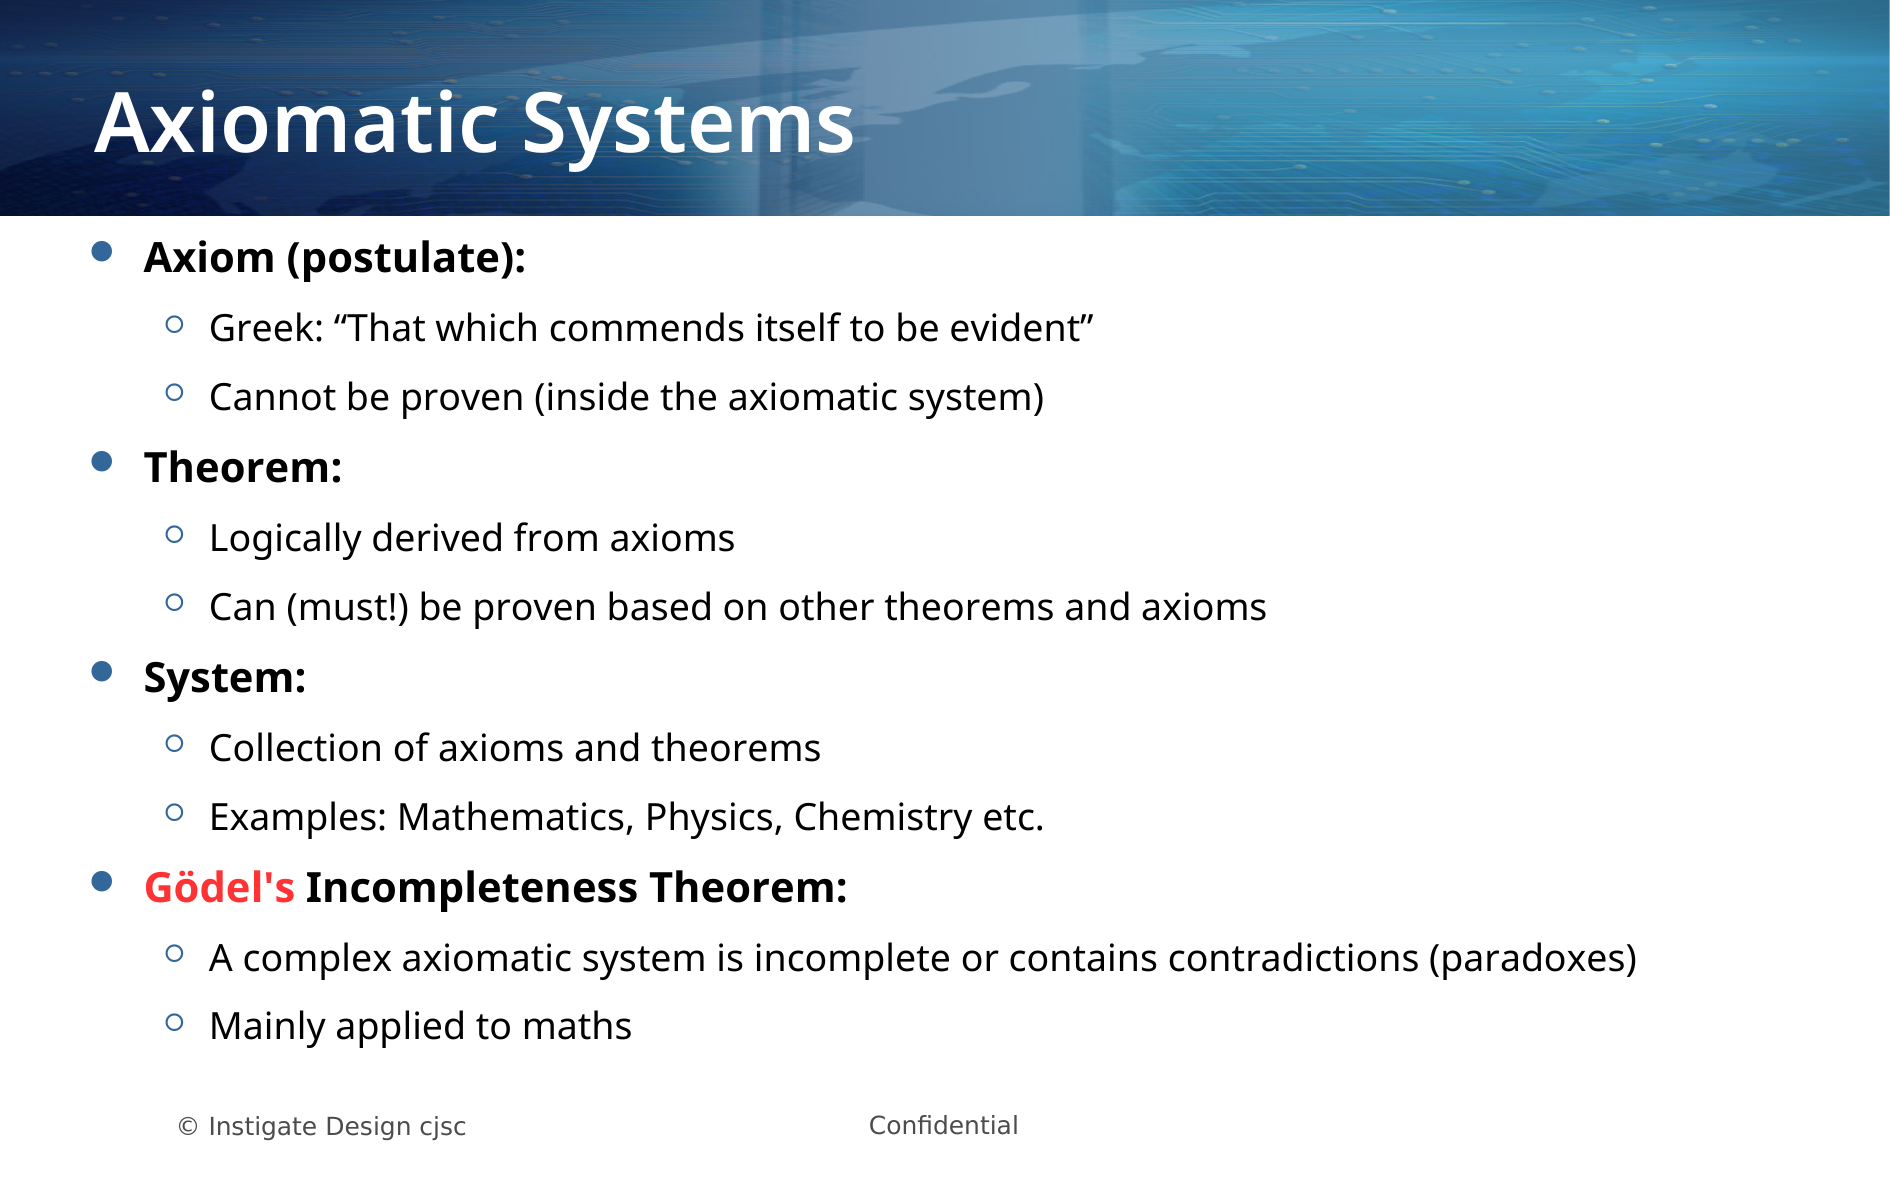

# Axiomatic Systems
Axiom (postulate):
Greek: “That which commends itself to be evident”
Cannot be proven (inside the axiomatic system)
Theorem:
Logically derived from axioms
Can (must!) be proven based on other theorems and axioms
System:
Collection of axioms and theorems
Examples: Mathematics, Physics, Chemistry etc.
Gödel's Incompleteness Theorem:
A complex axiomatic system is incomplete or contains contradictions (paradoxes)
Mainly applied to maths